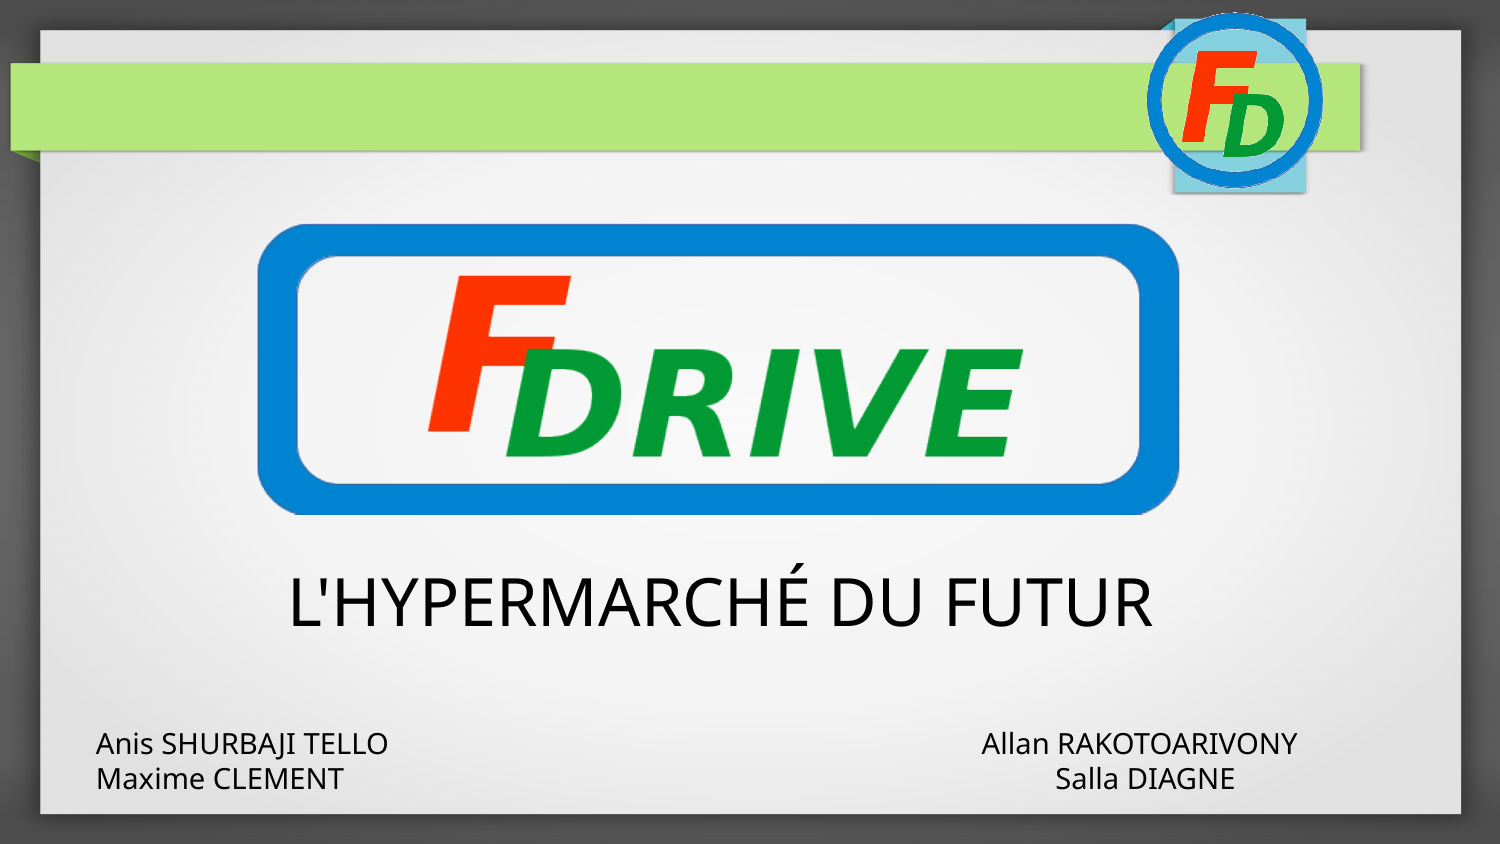

# L'HYPERMARCHÉ DU FUTUR
	Anis SHURBAJI TELLO									Allan RAKOTOARIVONY
	Maxime CLEMENT										Salla DIAGNE